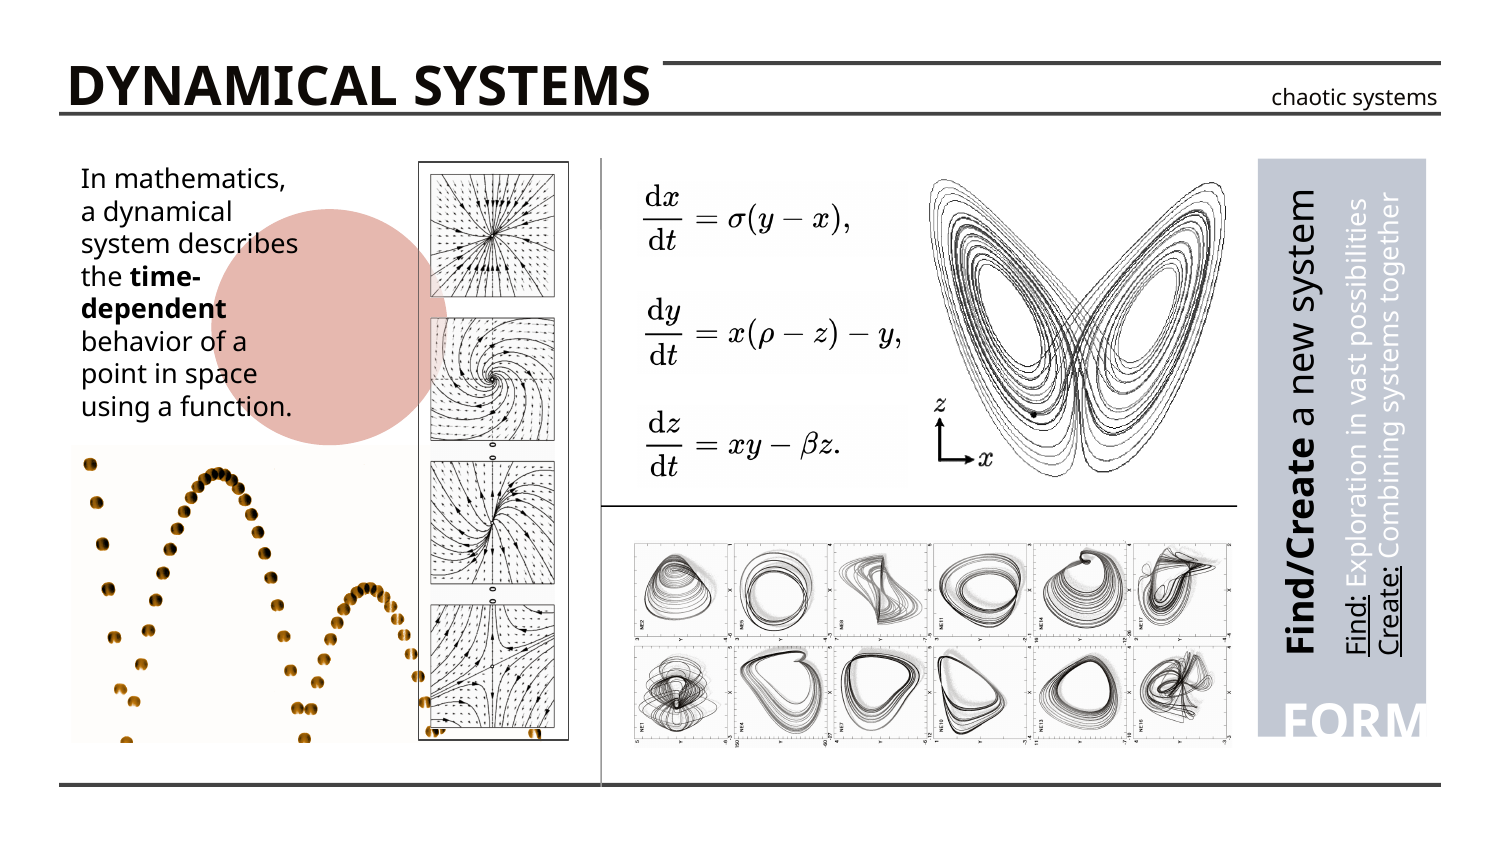

# DYNAMICAL SYSTEMS chaotic systems
In mathematics, a dynamical system describes the time-dependent behavior of a point in space using a function.
Find/Create a new system
Find: Exploration in vast possibilities
Create: Combining systems together
FORM